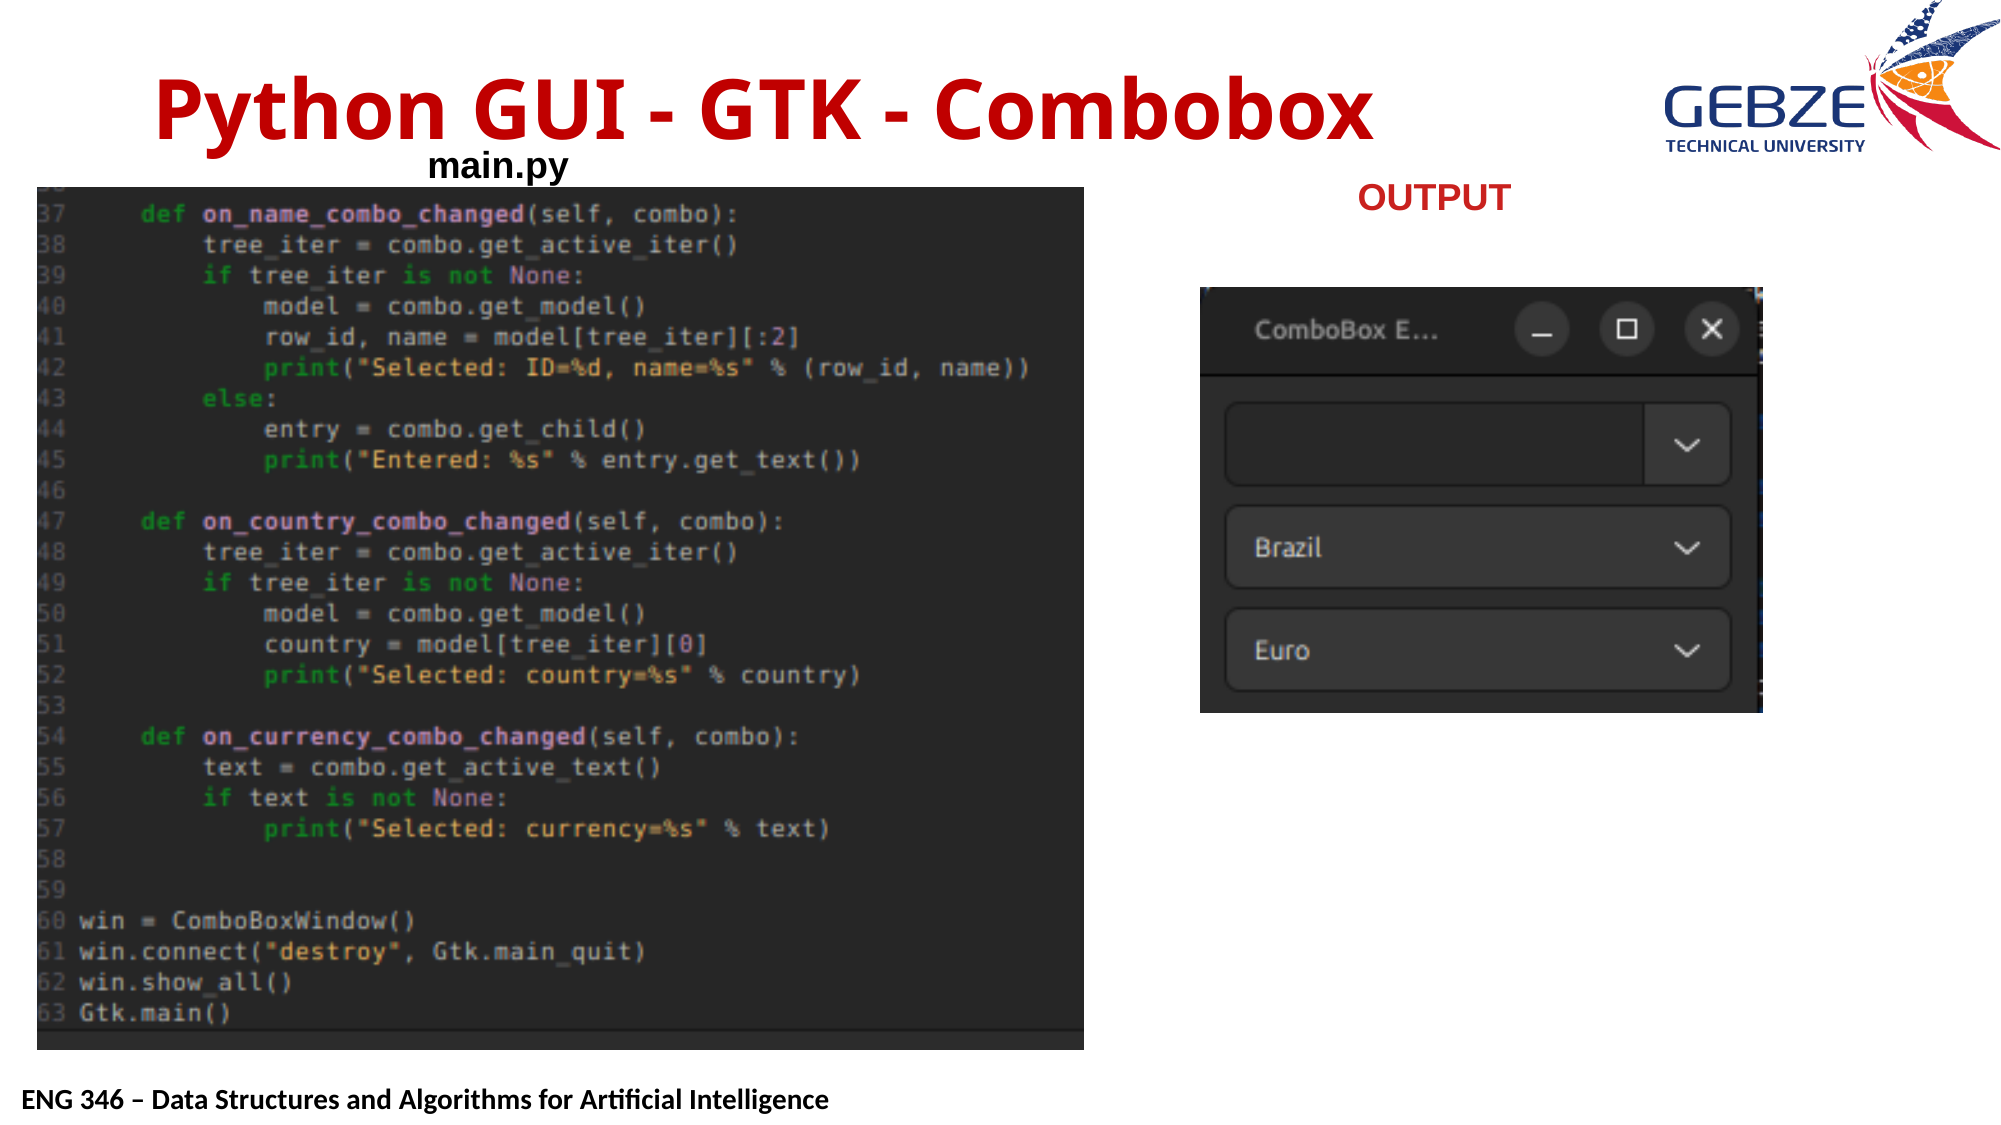

# Python GUI - GTK - Combobox
main.py
OUTPUT